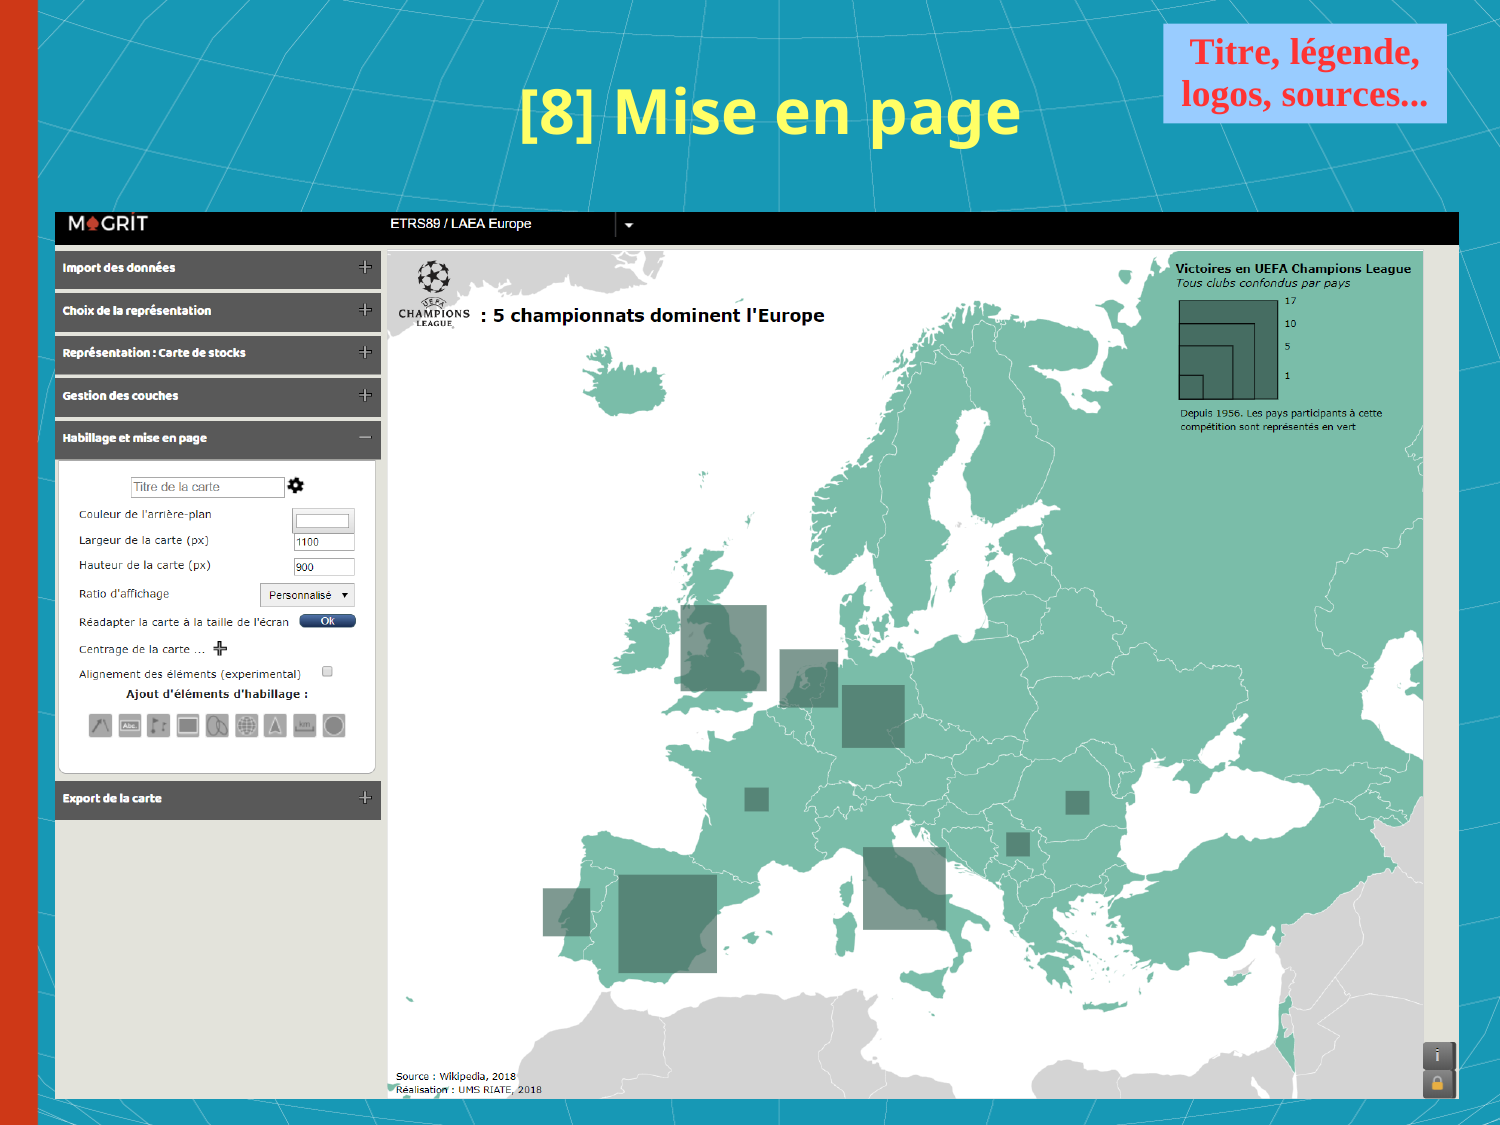

Titre, légende, logos, sources...
# [8] Mise en page